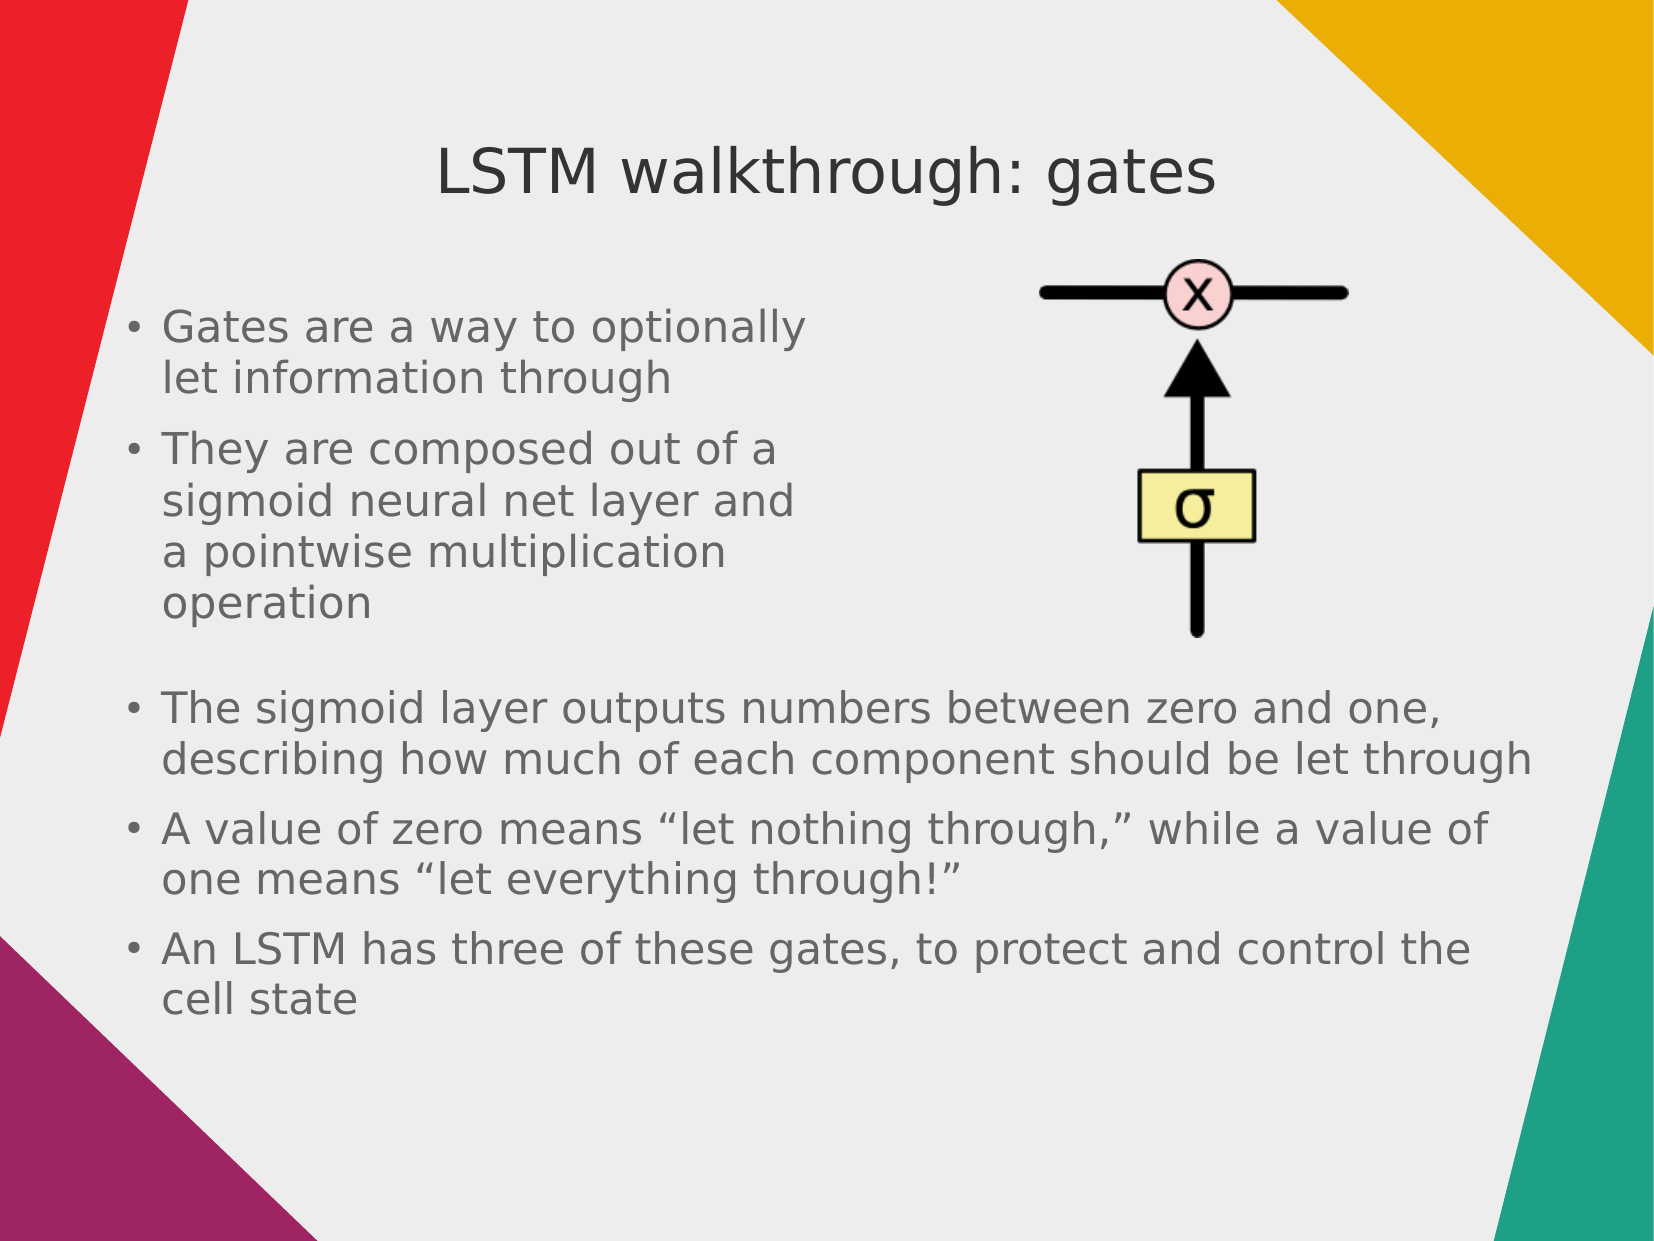

# LSTM walkthrough: gates
Gates are a way to optionally let information through
They are composed out of a sigmoid neural net layer and a pointwise multiplication operation
The sigmoid layer outputs numbers between zero and one, describing how much of each component should be let through
A value of zero means “let nothing through,” while a value of one means “let everything through!”
An LSTM has three of these gates, to protect and control the cell state